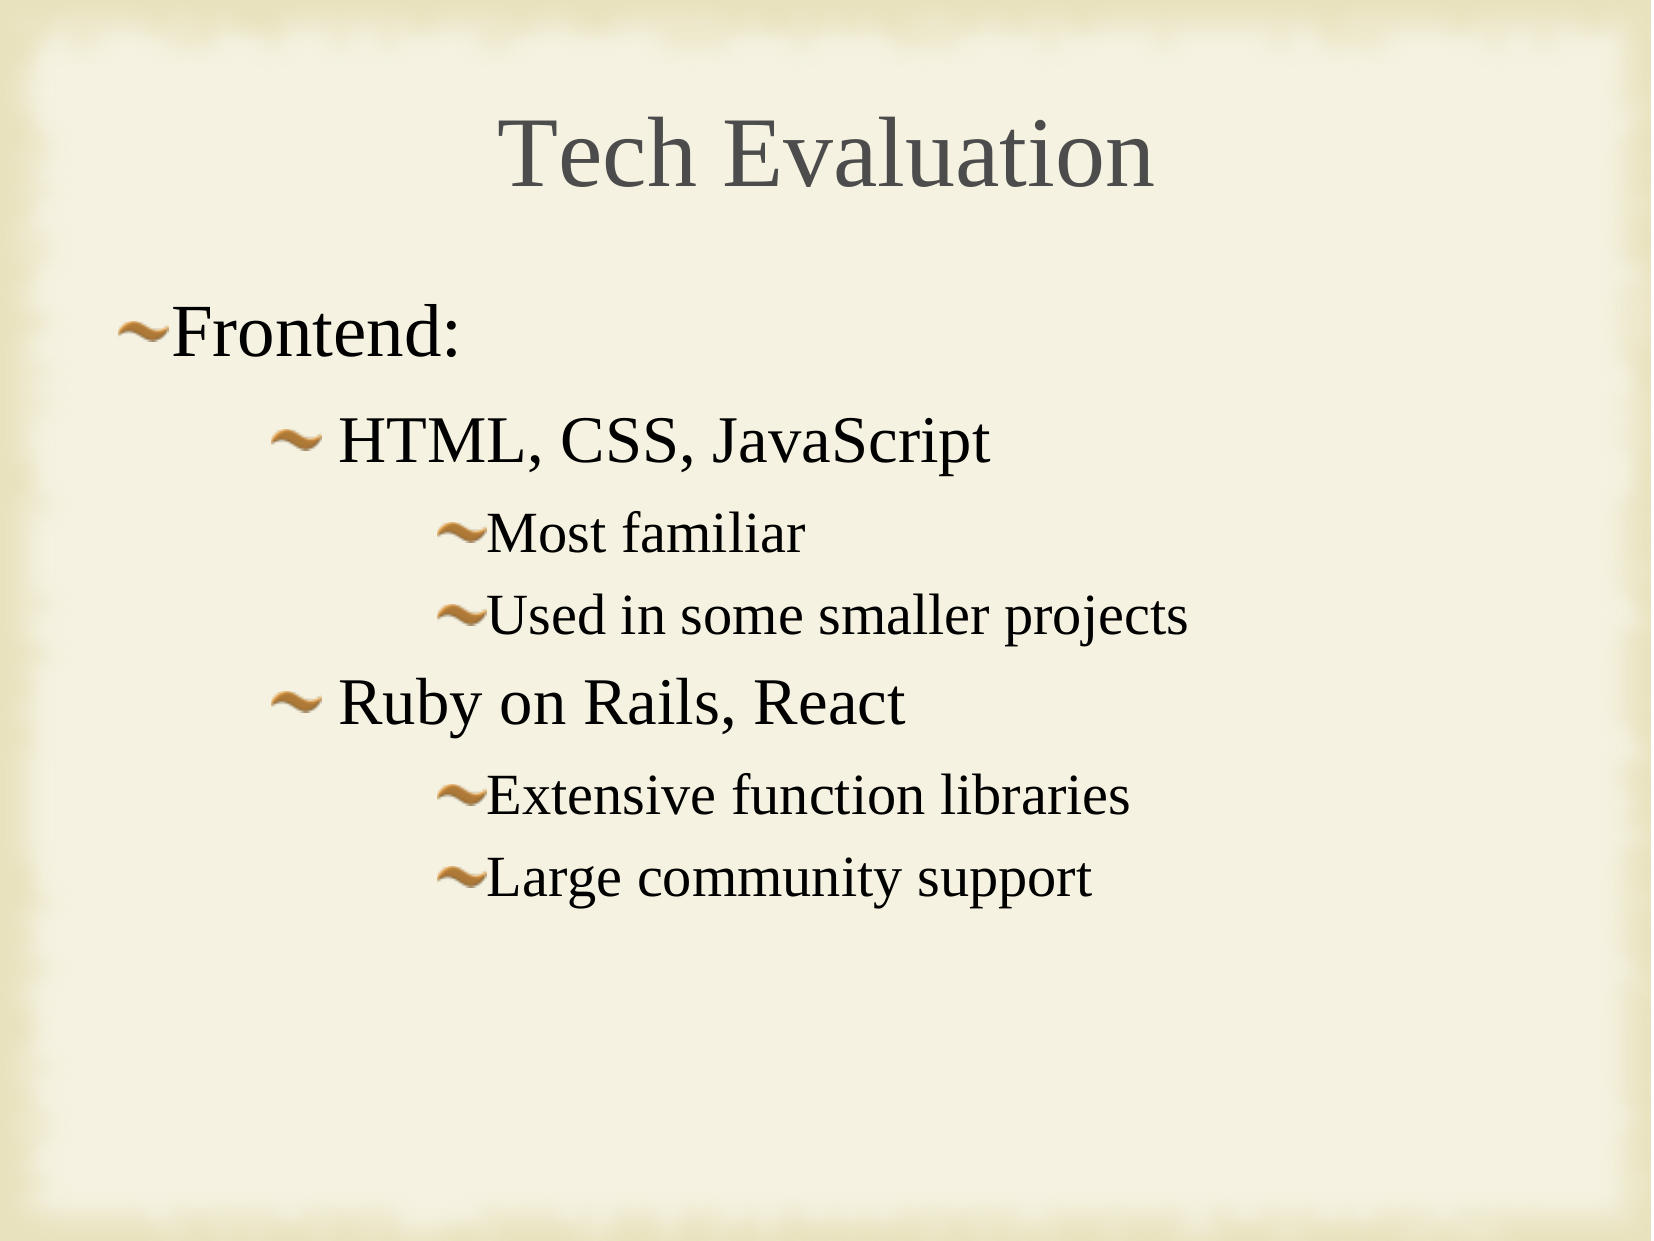

# Tech Evaluation
Frontend:
 HTML, CSS, JavaScript
Most familiar
Used in some smaller projects
 Ruby on Rails, React
Extensive function libraries
Large community support